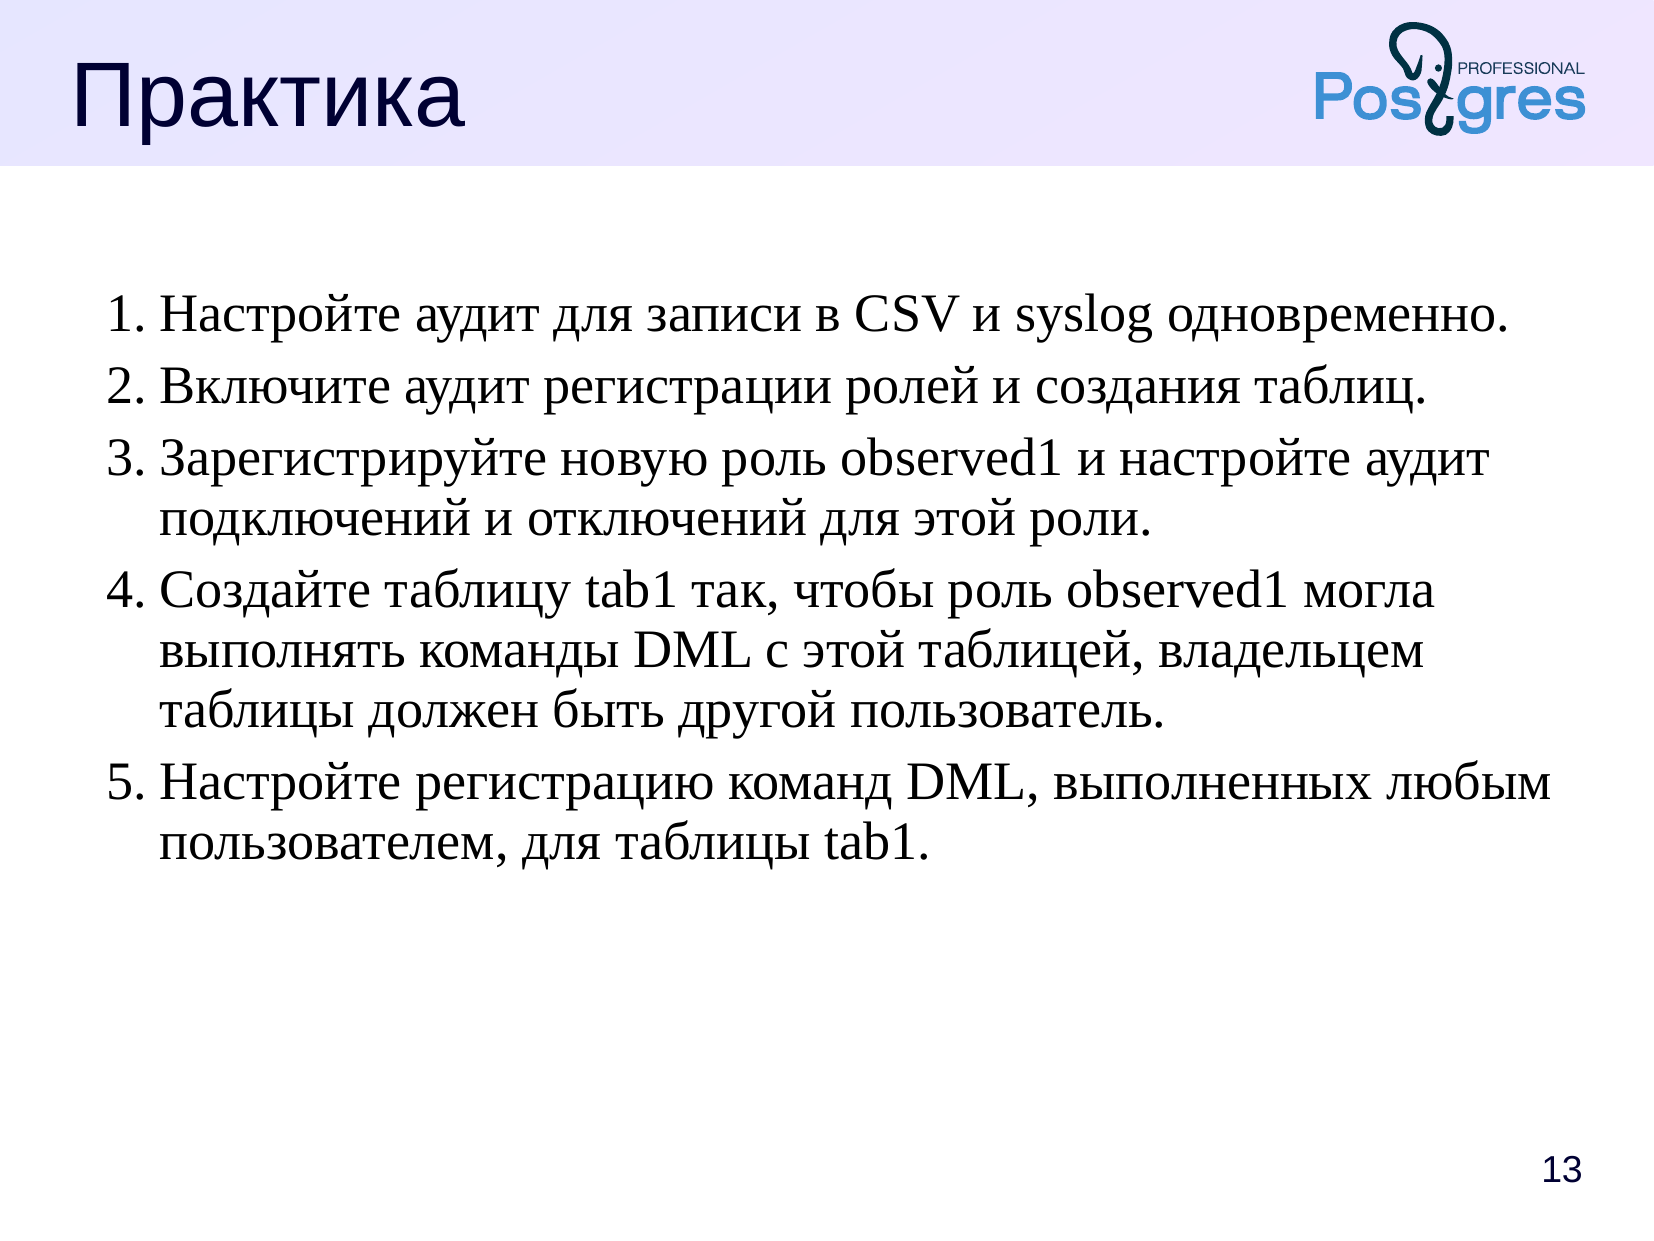

# Практика
Настройте аудит для записи в CSV и syslog одновременно.
Включите аудит регистрации ролей и создания таблиц.
Зарегистрируйте новую роль observed1 и настройте аудит подключений и отключений для этой роли.
Создайте таблицу tab1 так, чтобы роль observed1 могла выполнять команды DML с этой таблицей, владельцем таблицы должен быть другой пользователь.
Настройте регистрацию команд DML, выполненных любым пользователем, для таблицы tab1.